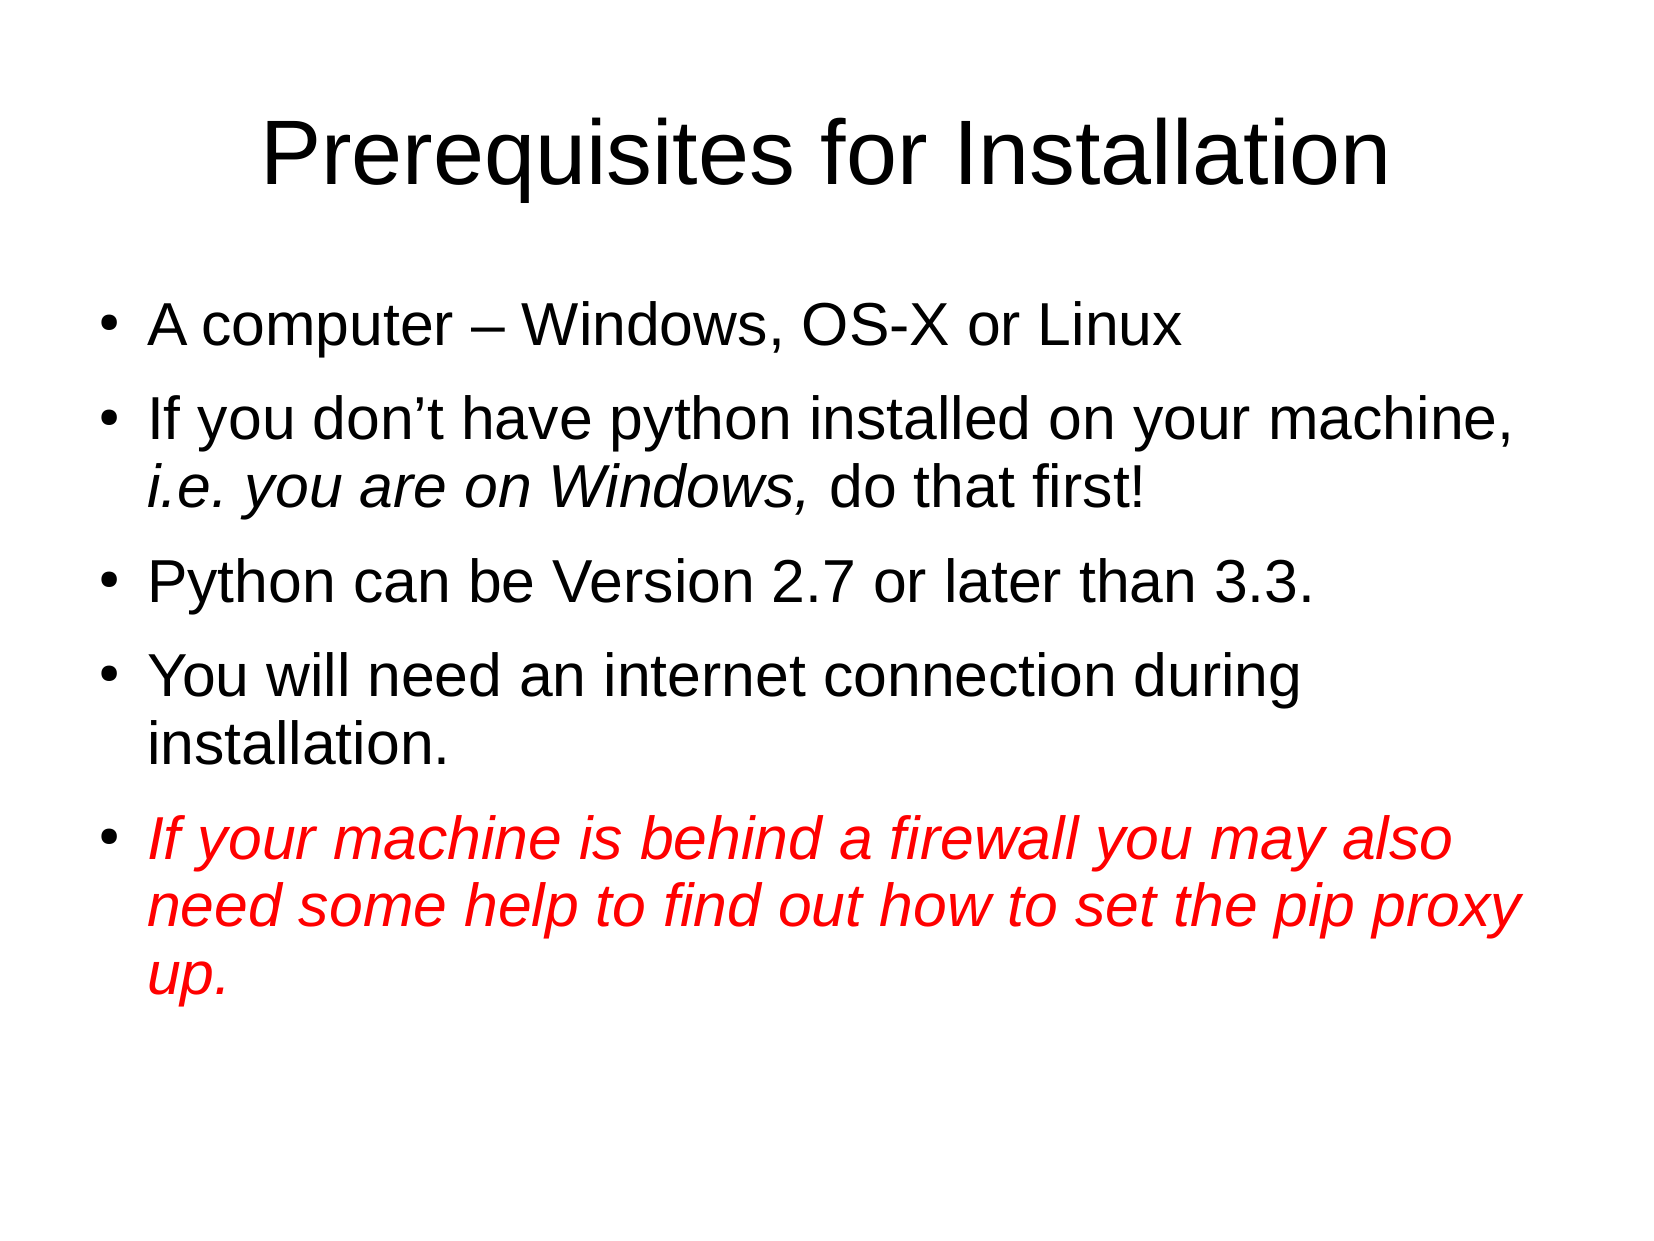

# Prerequisites for Installation
A computer – Windows, OS-X or Linux
If you don’t have python installed on your machine, i.e. you are on Windows, do that first!
Python can be Version 2.7 or later than 3.3.
You will need an internet connection during installation.
If your machine is behind a firewall you may also need some help to find out how to set the pip proxy up.